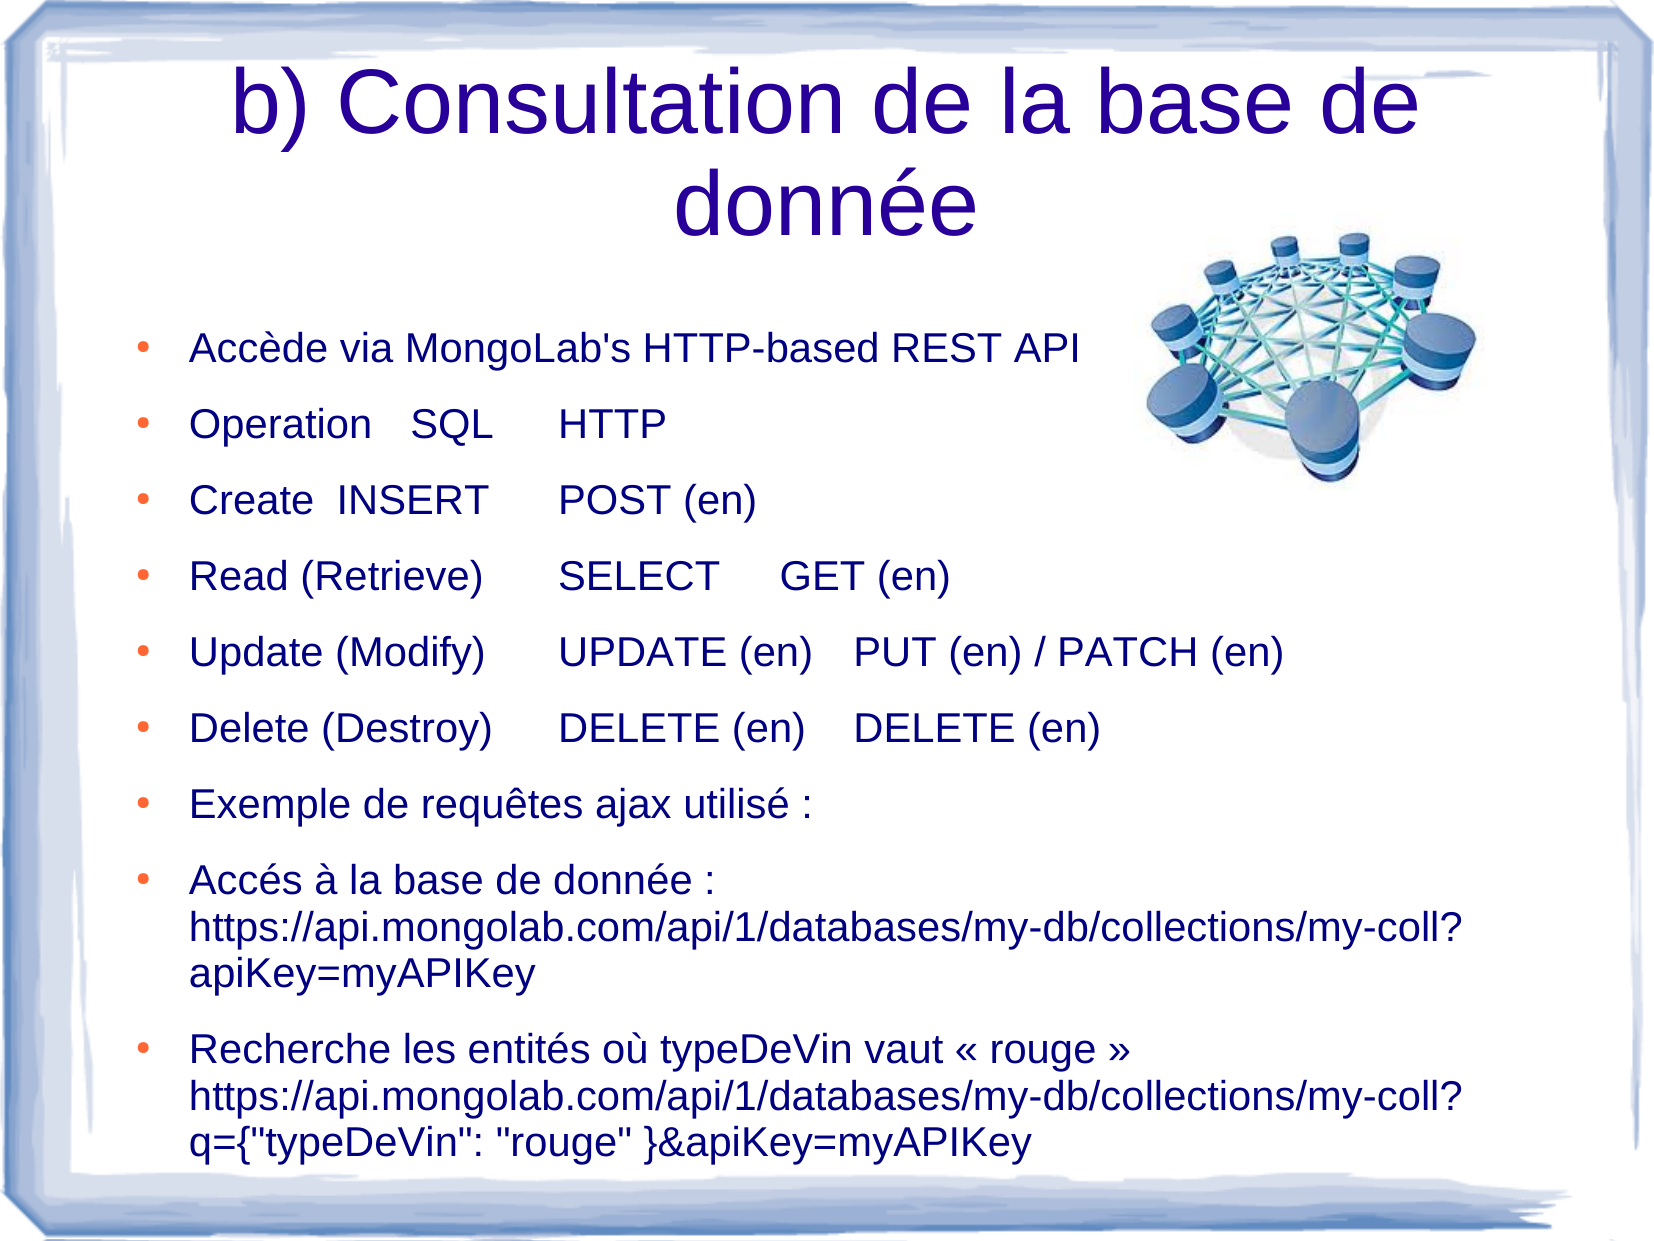

# b) Consultation de la base de donnée
Accède via MongoLab's HTTP-based REST API
Operation 	SQL 	HTTP
Create 	INSERT 	POST (en)
Read (Retrieve) 	SELECT 	GET (en)
Update (Modify) 	UPDATE (en) 	PUT (en) / PATCH (en)
Delete (Destroy) 	DELETE (en) 	DELETE (en)
Exemple de requêtes ajax utilisé :
Accés à la base de donnée : https://api.mongolab.com/api/1/databases/my-db/collections/my-coll?apiKey=myAPIKey
Recherche les entités où typeDeVin vaut « rouge » https://api.mongolab.com/api/1/databases/my-db/collections/my-coll?q={"typeDeVin": "rouge" }&apiKey=myAPIKey